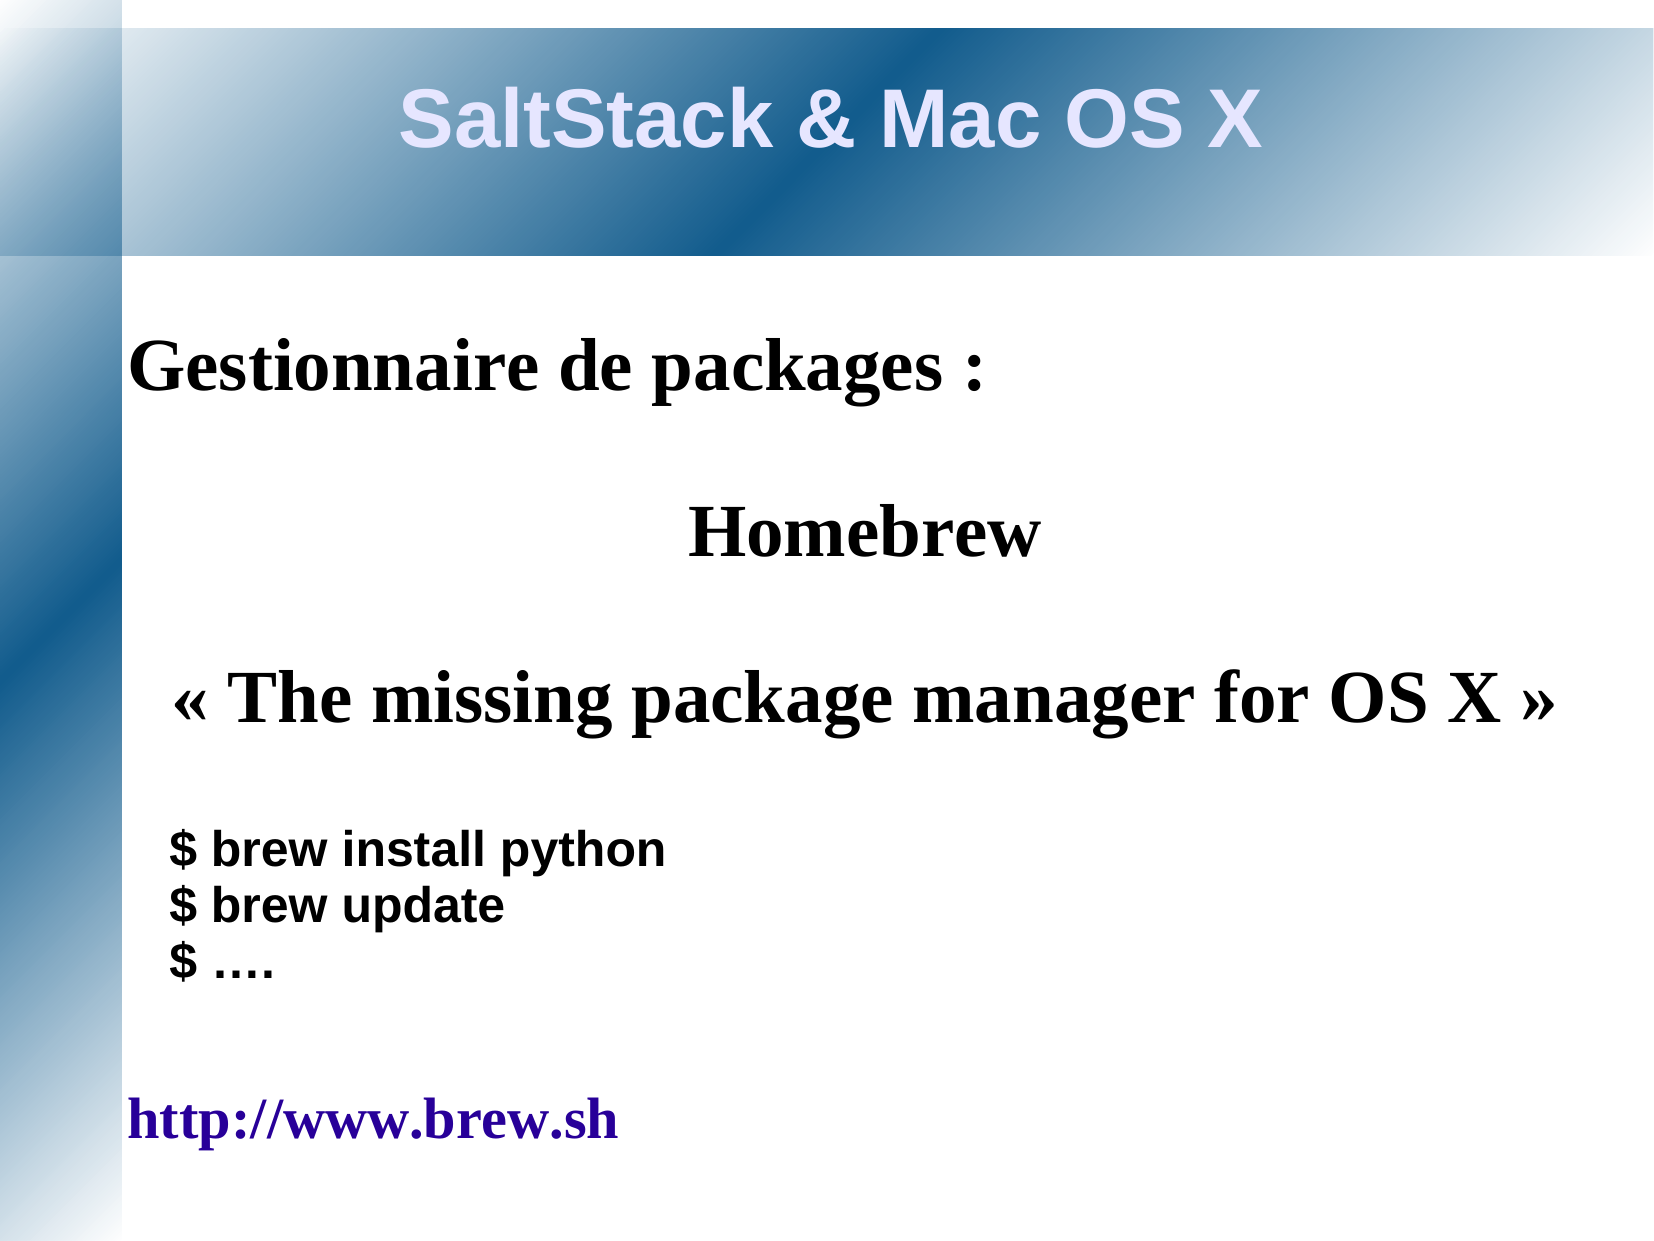

# SaltStack & Mac OS X
Gestionnaire de packages :
Homebrew
« The missing package manager for OS X »
 $ brew install python
 $ brew update
 $ ….
http://www.brew.sh